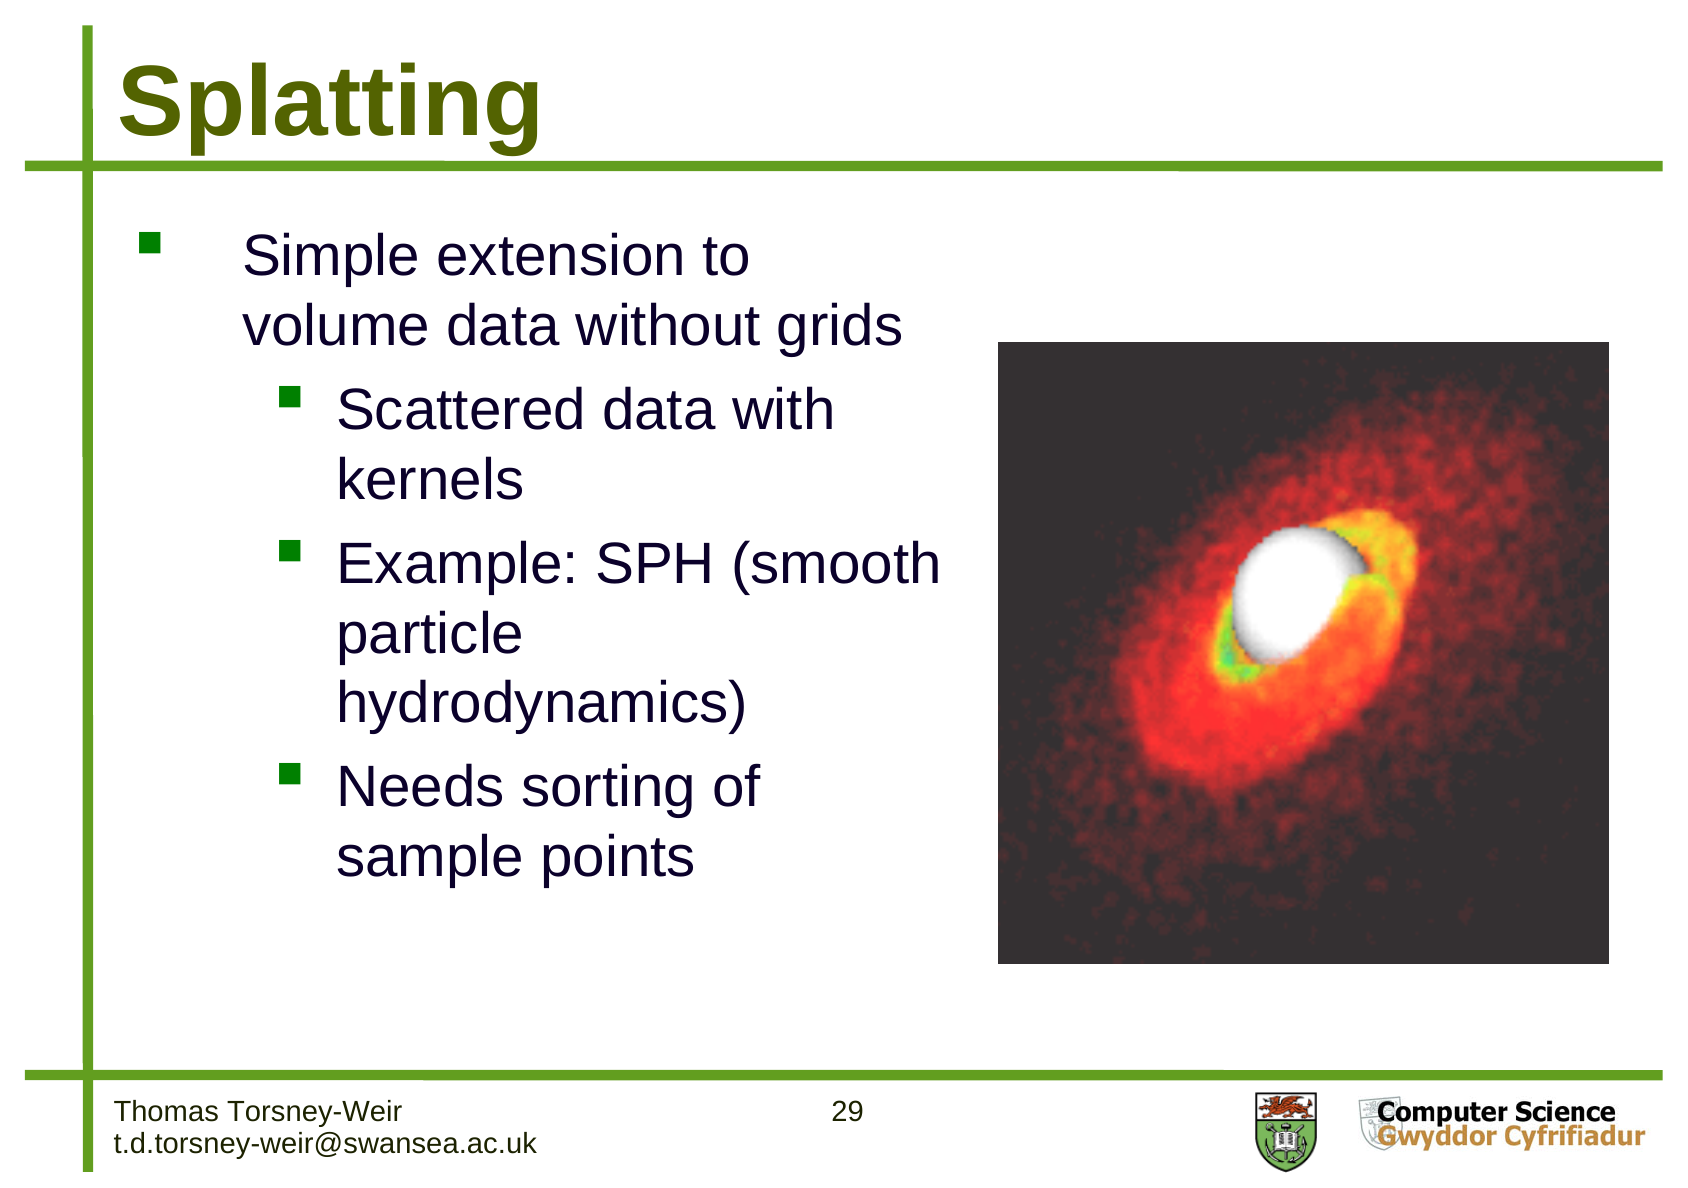

# Splatting
Simple extension to volume data without grids
Scattered data with kernels
Example: SPH (smooth particle hydrodynamics)
Needs sorting of sample points